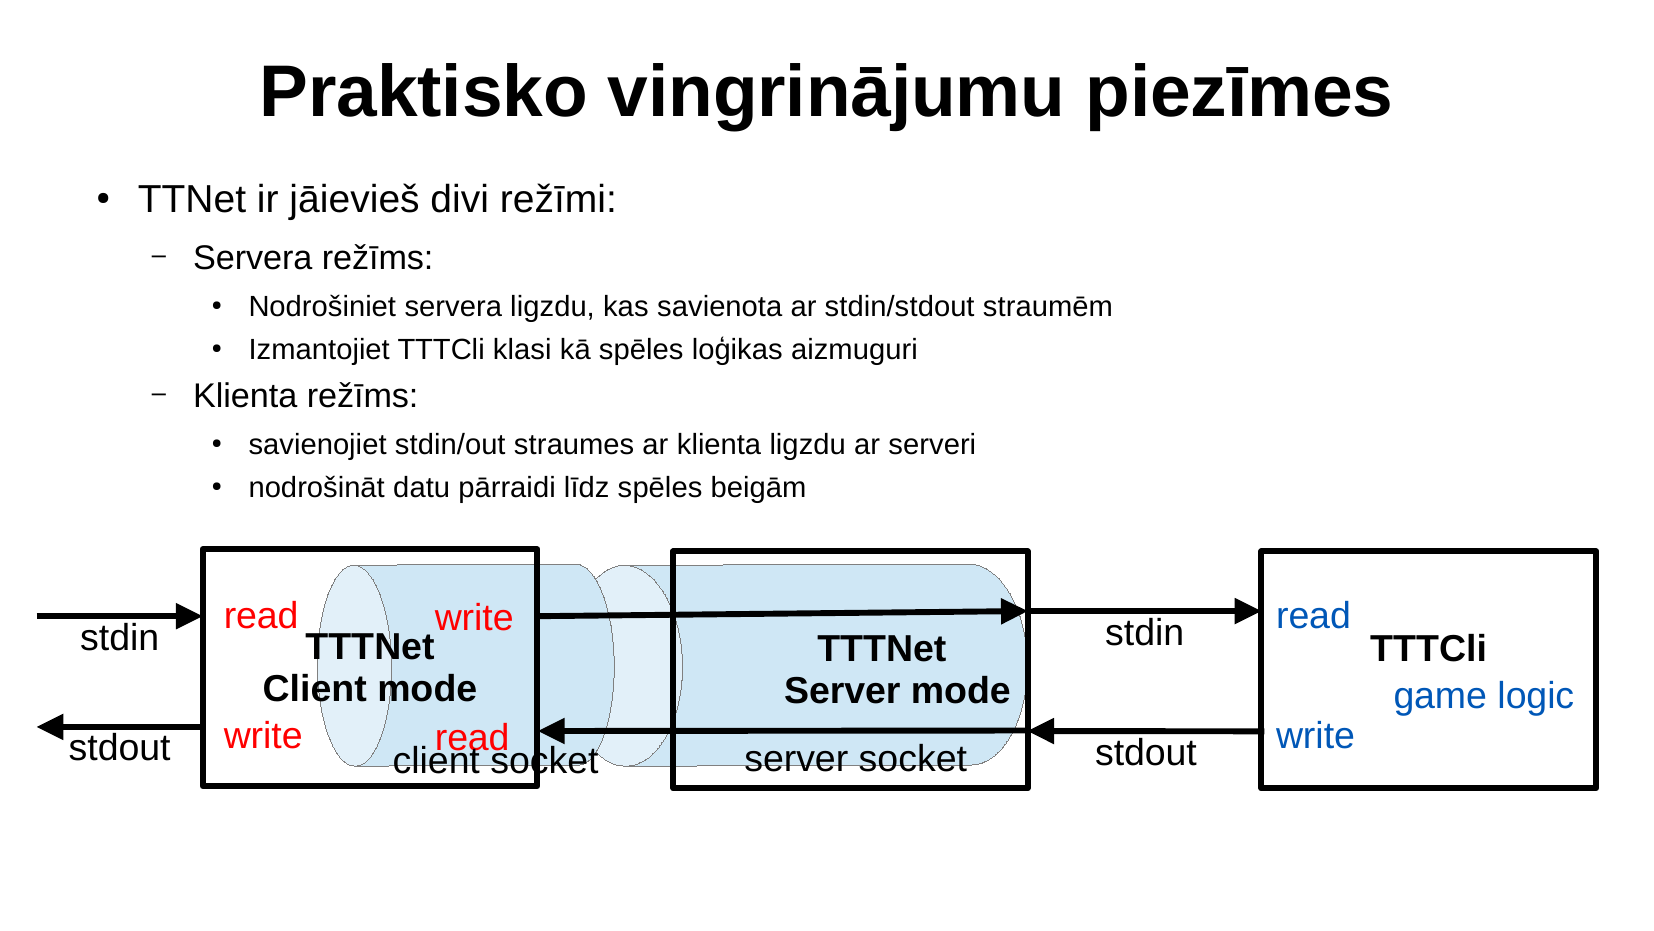

# Praktisko vingrinājumu piezīmes
TTNet ir jāievieš divi režīmi:
Servera režīms:
Nodrošiniet servera ligzdu, kas savienota ar stdin/stdout straumēm
Izmantojiet TTTCli klasi kā spēles loģikas aizmuguri
Klienta režīms:
savienojiet stdin/out straumes ar klienta ligzdu ar serveri
nodrošināt datu pārraidi līdz spēles beigām
TTTNet
Client mode
 TTTNet
 Server mode
TTTCli
read
read
write
stdin
stdin
game logic
write
write
read
stdout
server socket
stdout
client socket